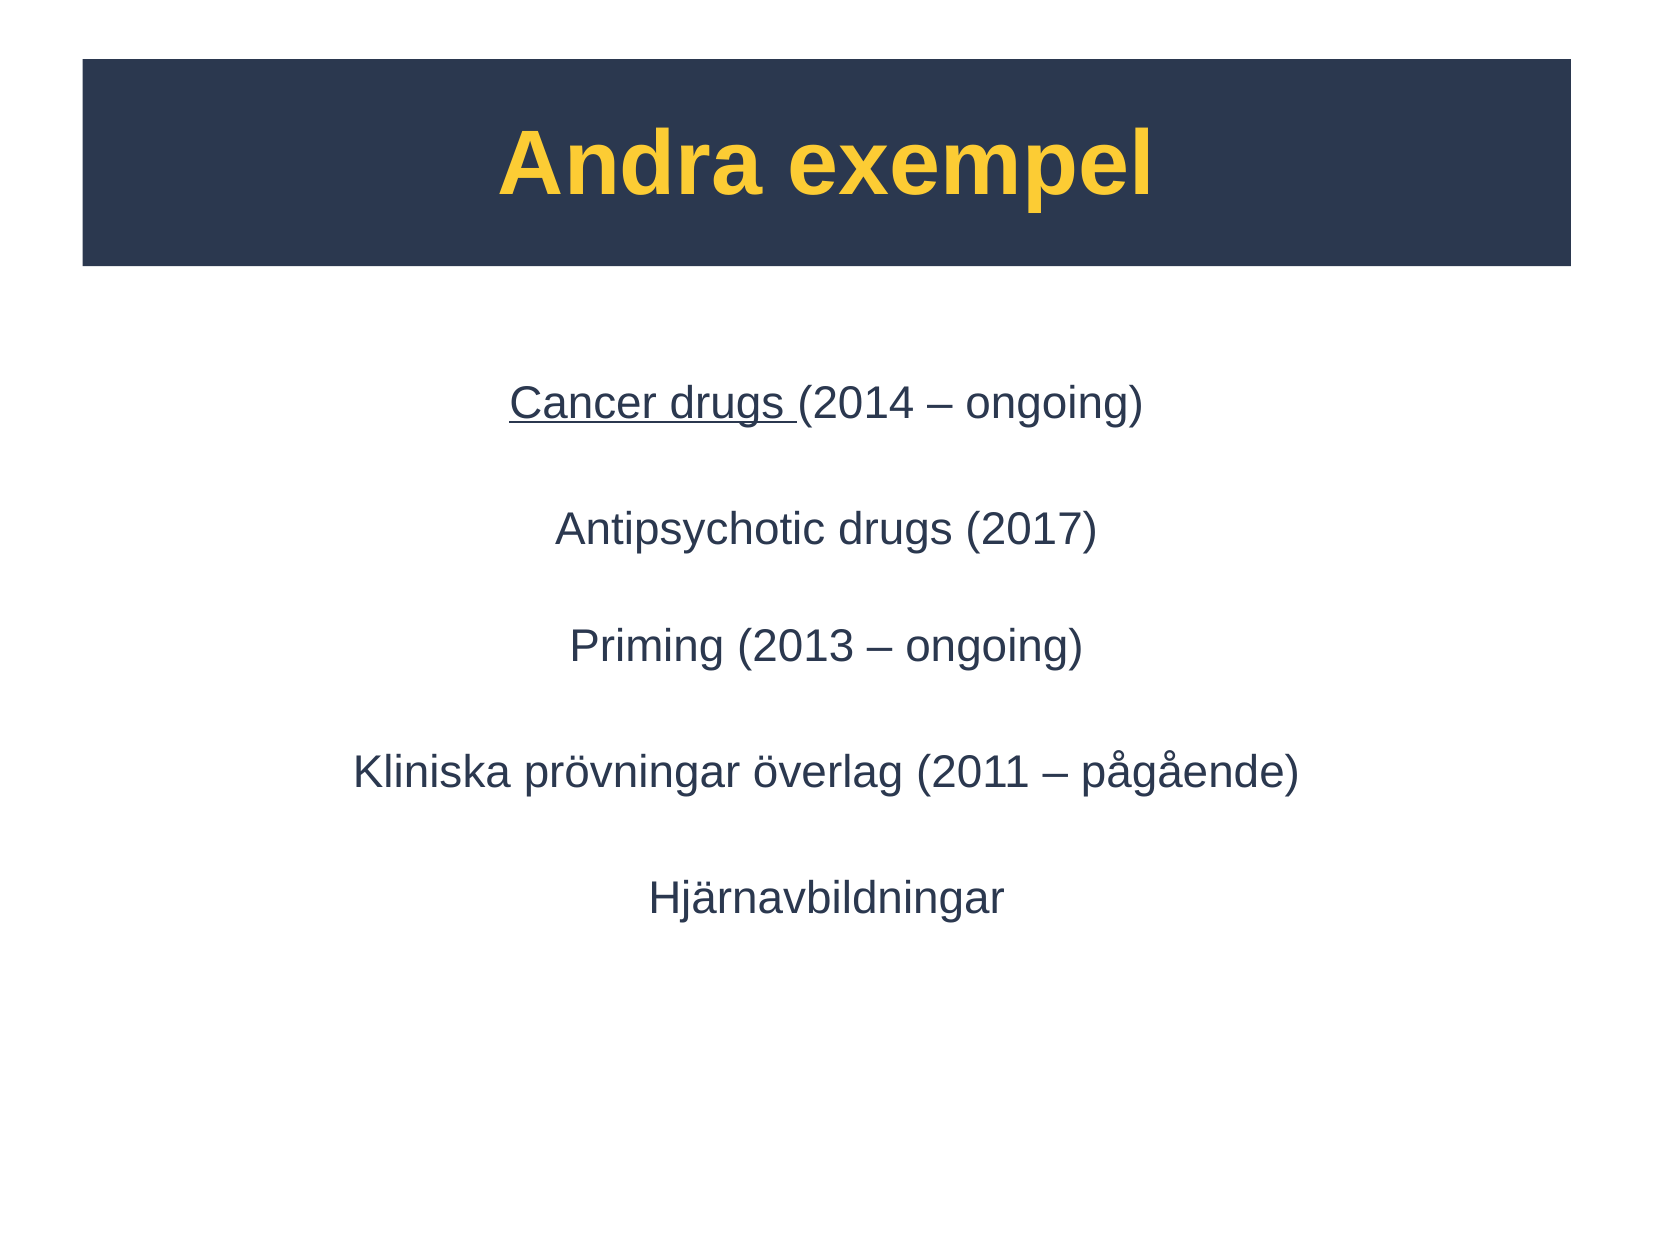

# Andra exempel
Cancer drugs (2014 – ongoing)
Antipsychotic drugs (2017)
Priming (2013 – ongoing)
Kliniska prövningar överlag (2011 – pågående)
Hjärnavbildningar